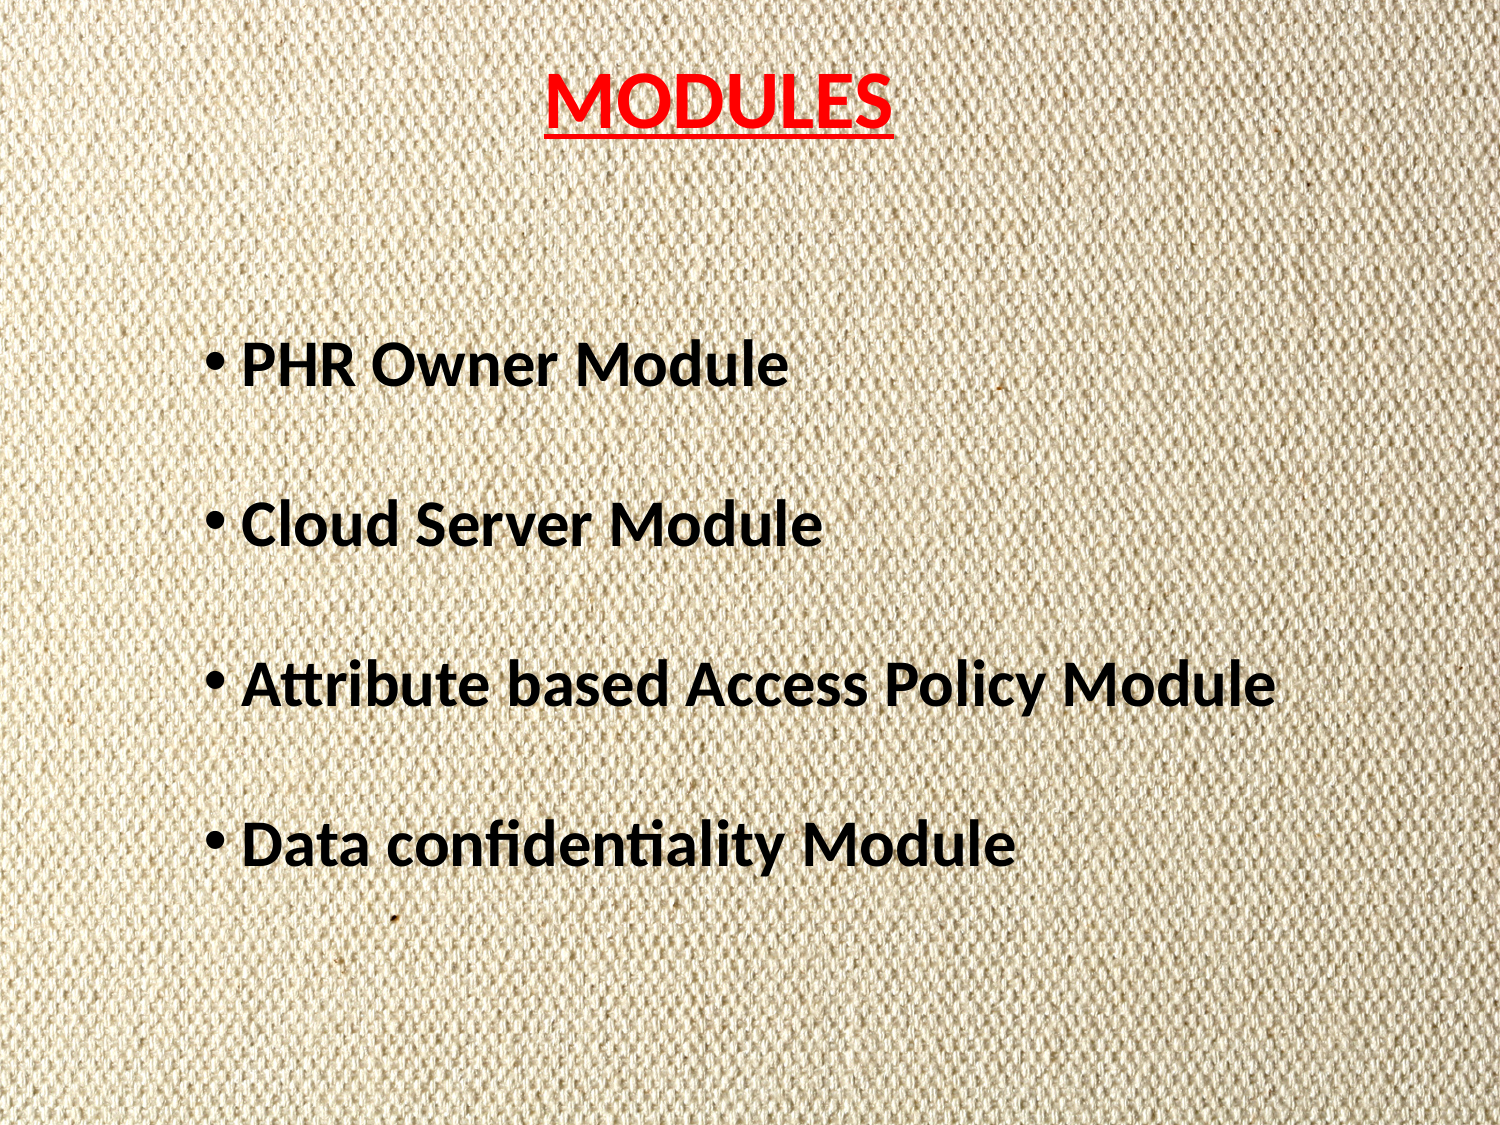

MODULES
 PHR Owner Module
 Cloud Server Module
 Attribute based Access Policy Module
 Data confidentiality Module